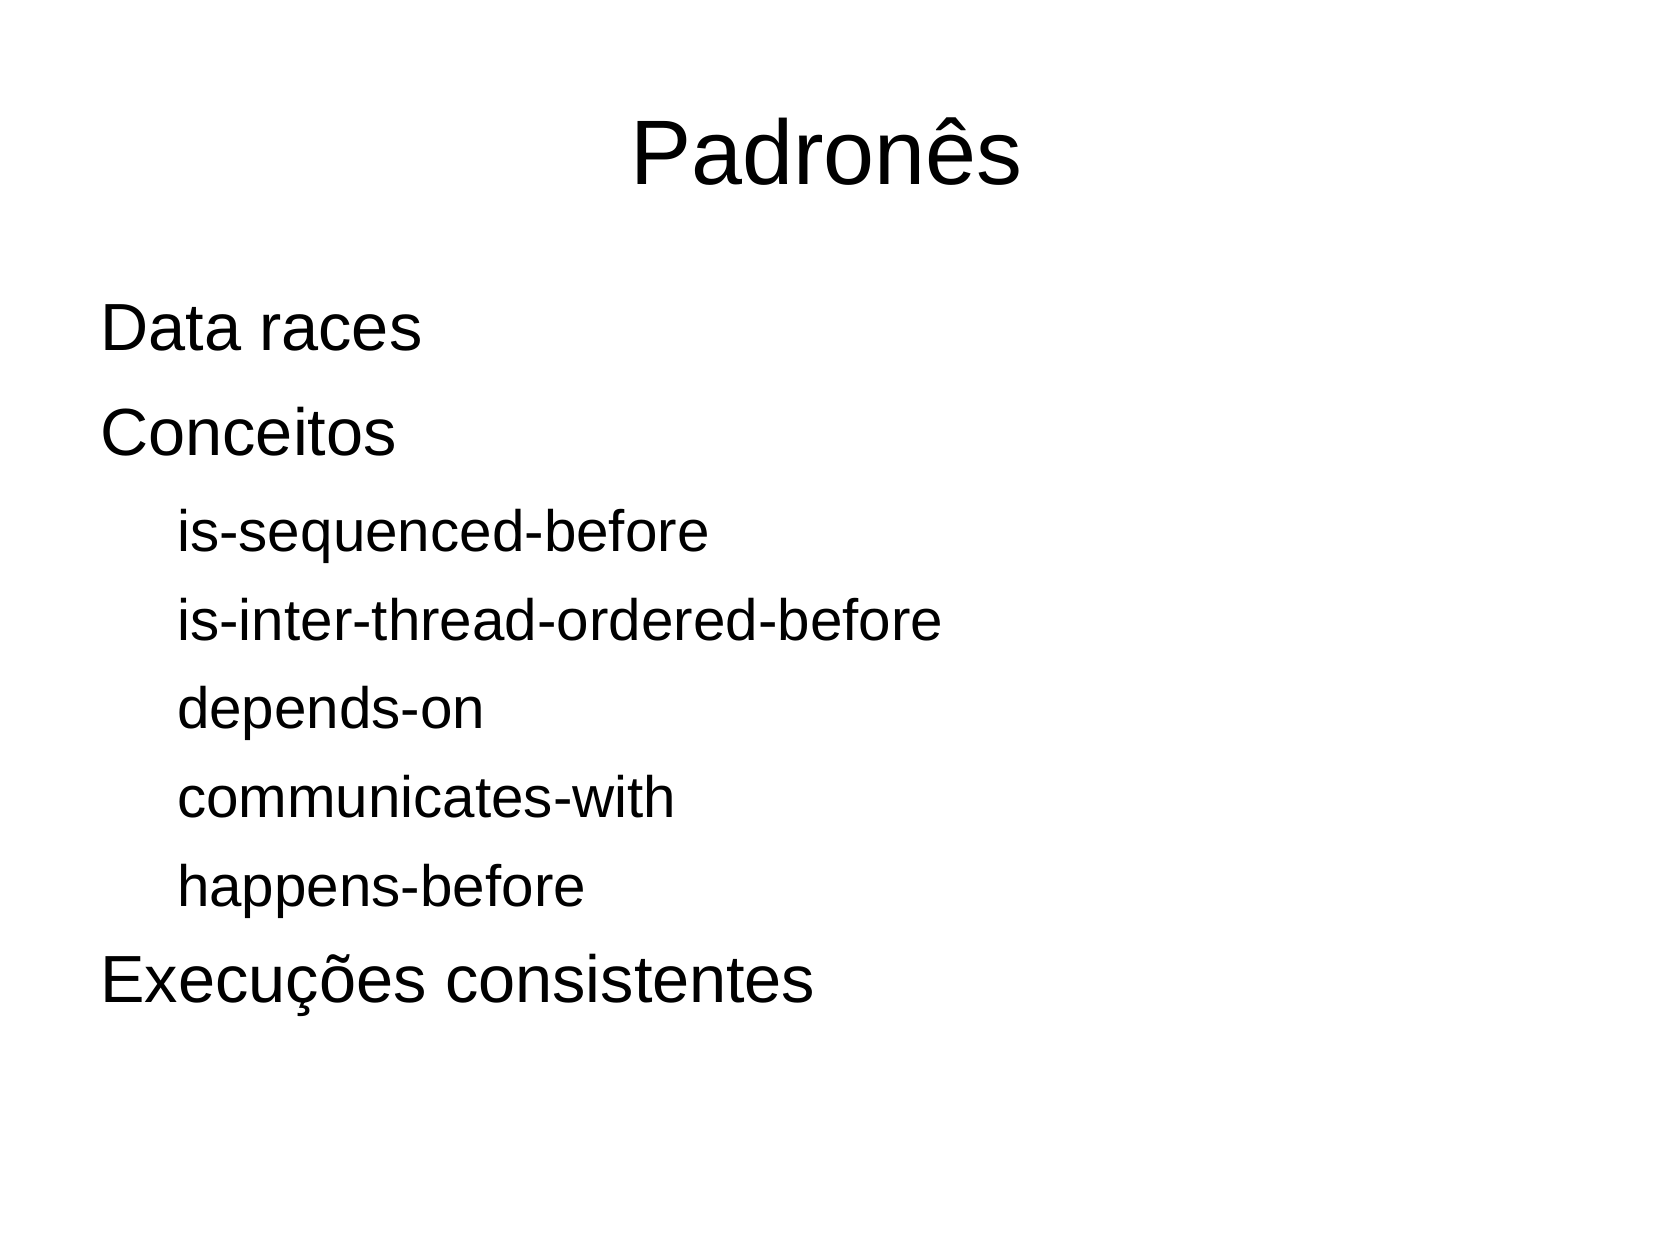

# Padronês
Data races
Conceitos
is-sequenced-before
is-inter-thread-ordered-before
depends-on
communicates-with
happens-before
Execuções consistentes